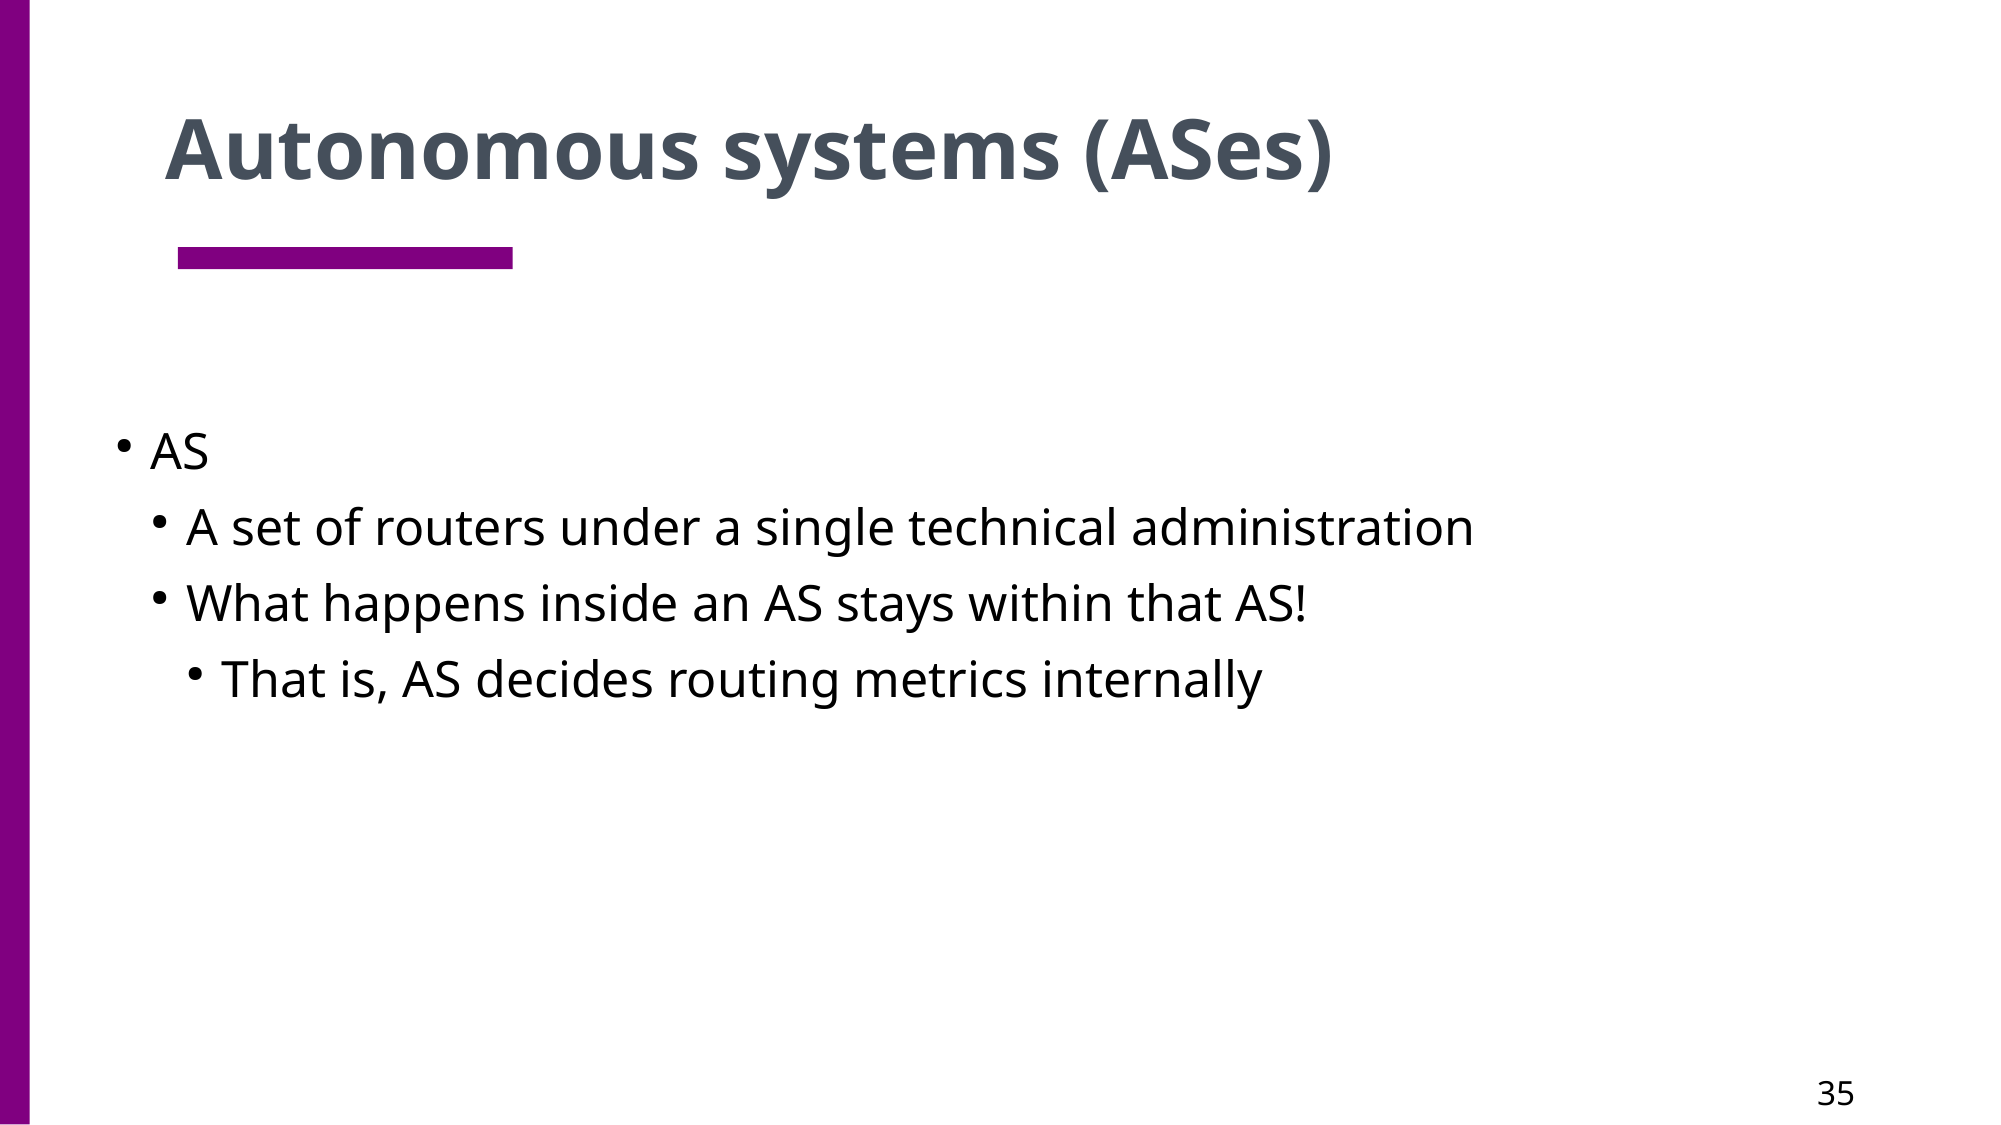

Autonomous systems (ASes)
AS
A set of routers under a single technical administration
What happens inside an AS stays within that AS!
That is, AS decides routing metrics internally